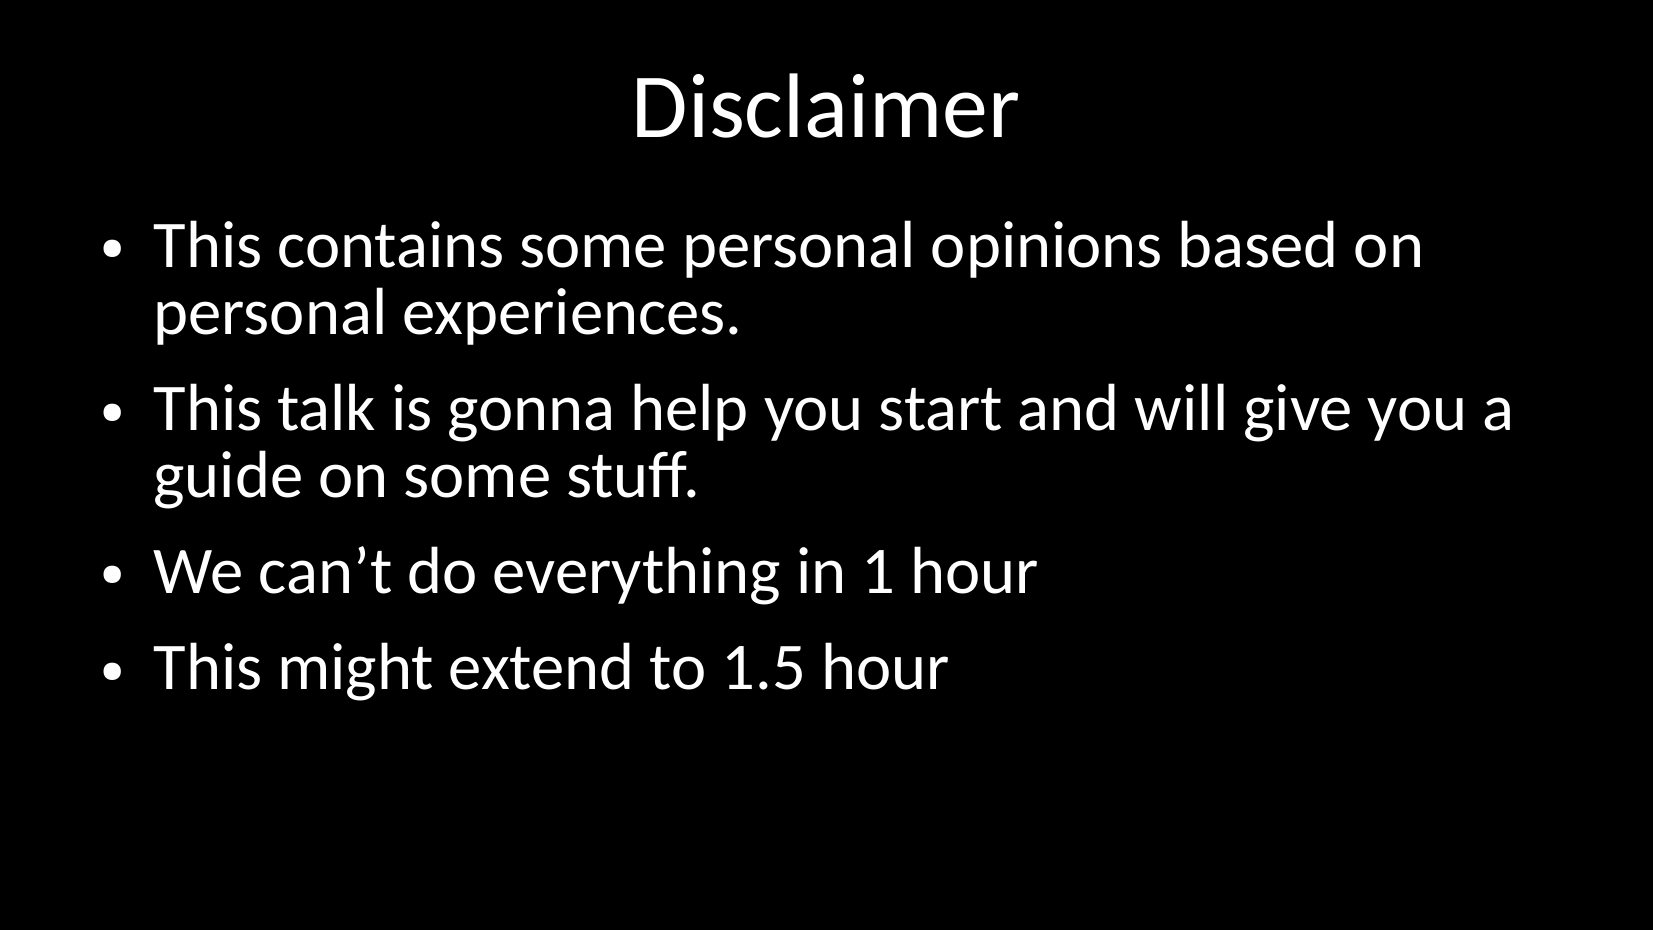

# Disclaimer
This contains some personal opinions based on personal experiences.
This talk is gonna help you start and will give you a guide on some stuff.
We can’t do everything in 1 hour
This might extend to 1.5 hour